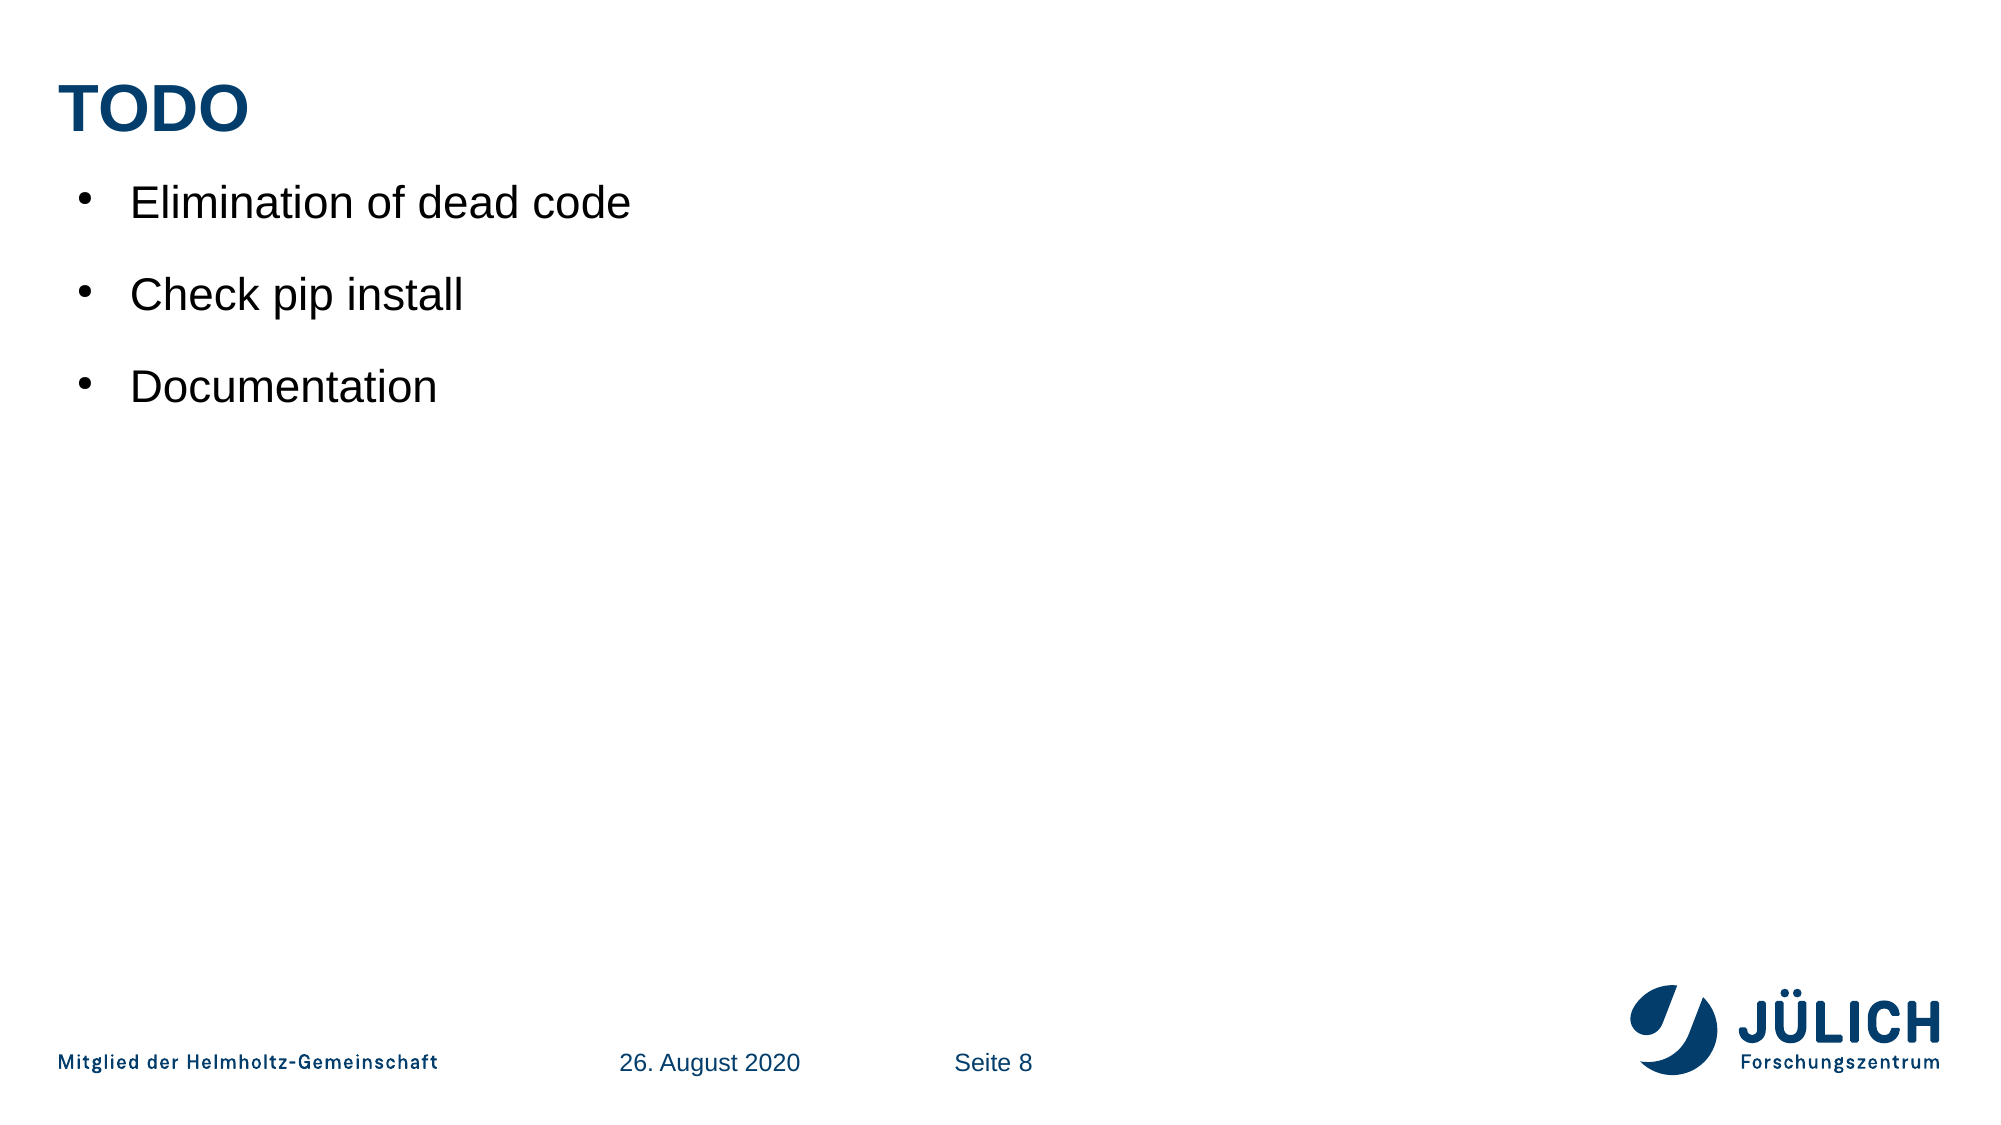

# todo
Elimination of dead code
Check pip install
Documentation
26. August 2020
Seite